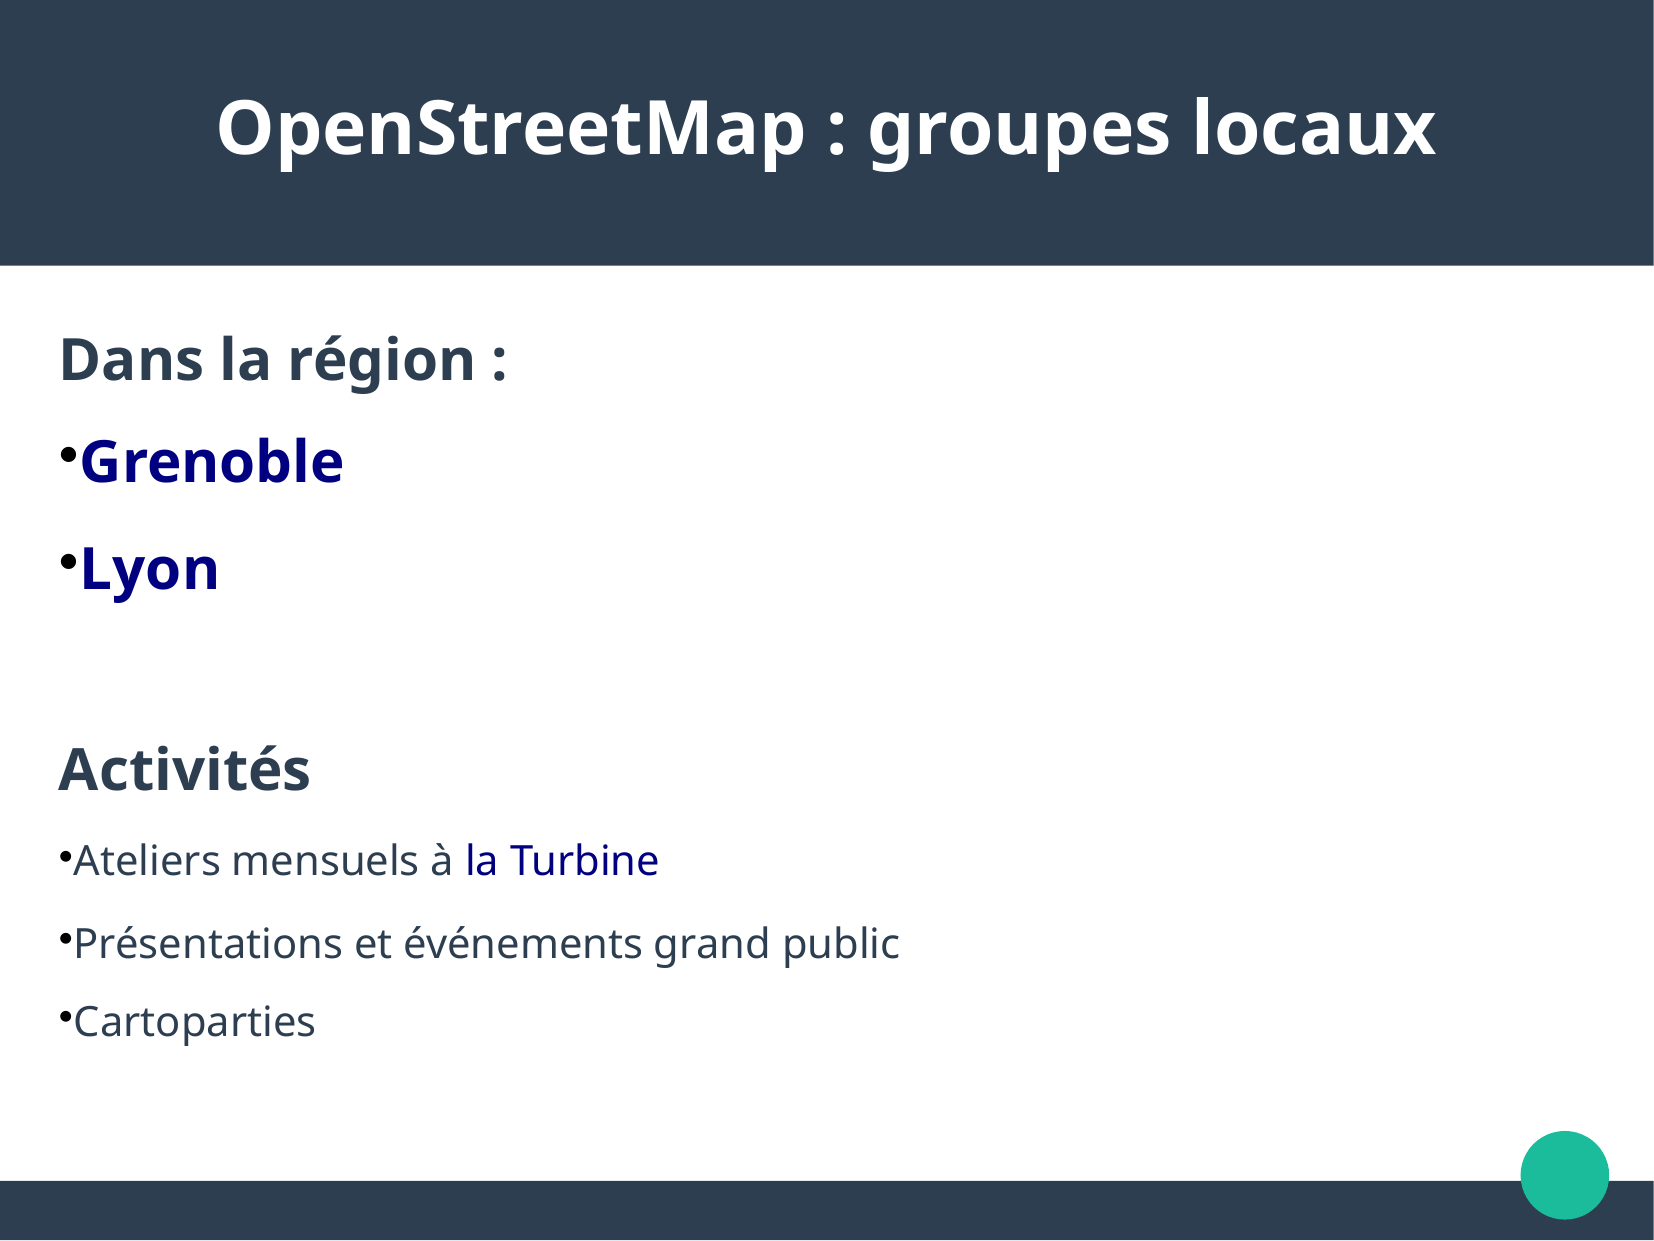

# OpenStreetMap : groupes locaux
Dans la région :
Grenoble
Lyon
Activités
Ateliers mensuels à la Turbine
Présentations et événements grand public
Cartoparties